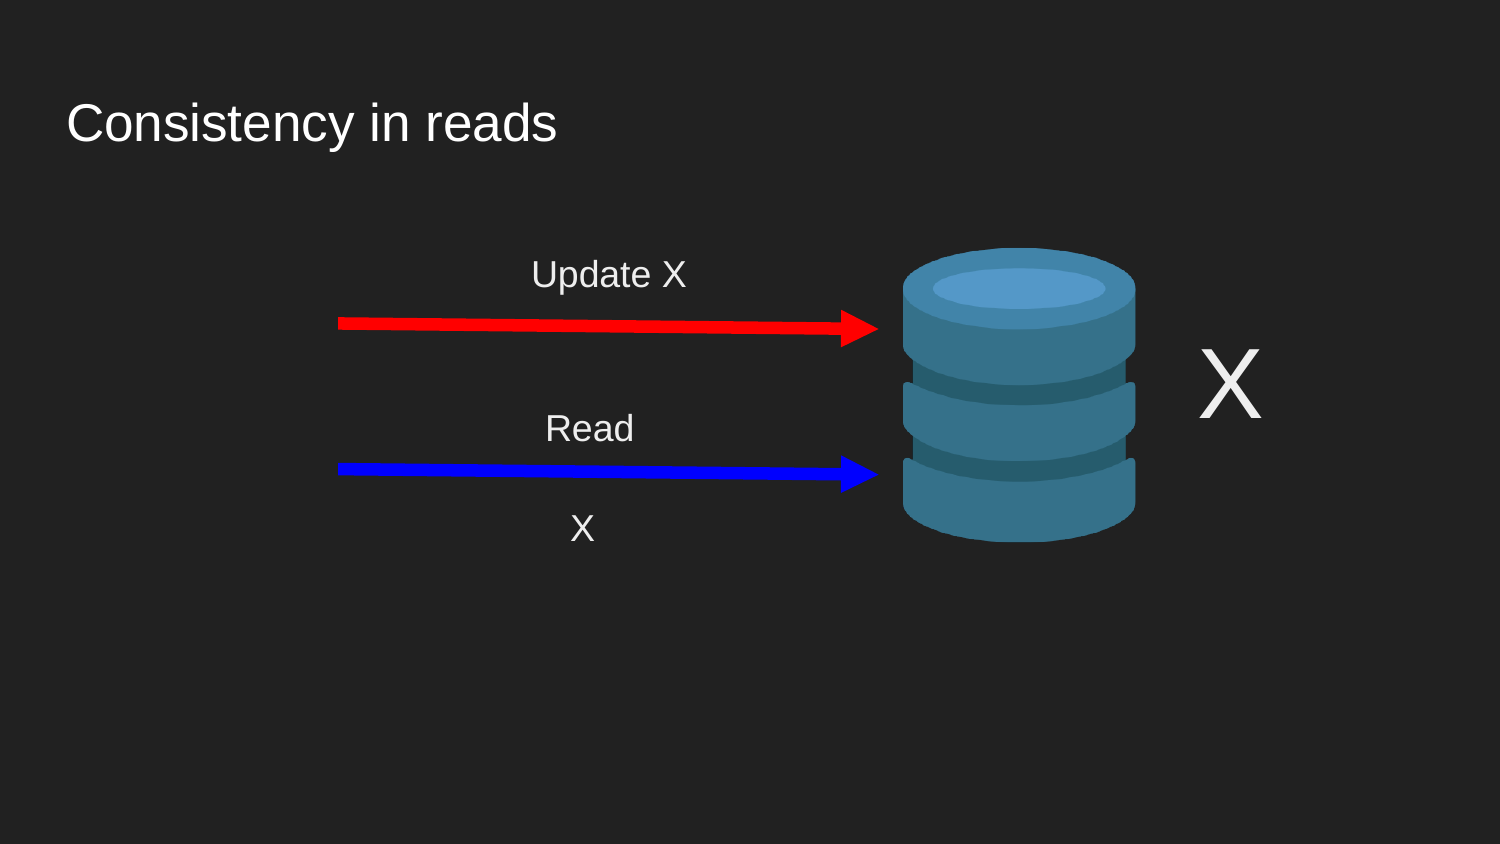

# Consistency in reads
Update X
X
Read
X